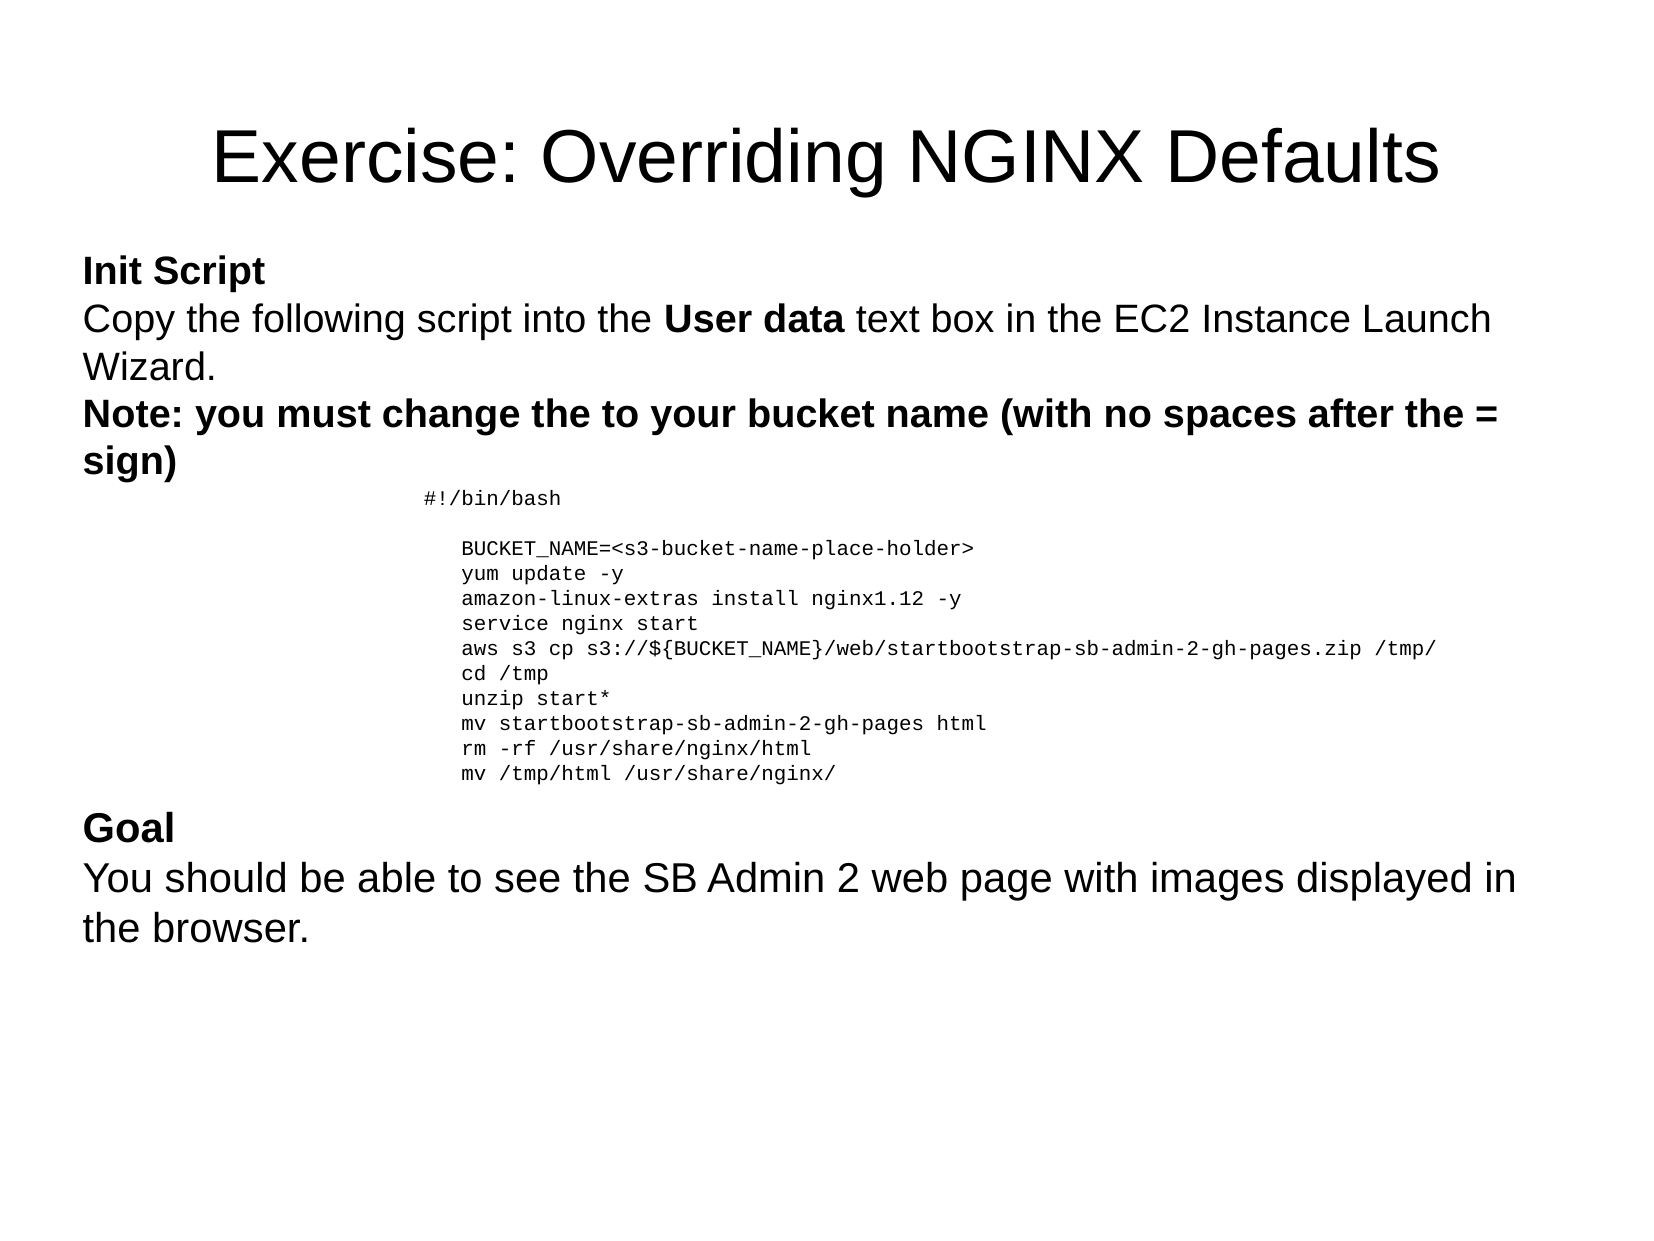

# Exercise: Overriding NGINX Defaults
Init Script
Copy the following script into the User data text box in the EC2 Instance Launch Wizard.
Note: you must change the to your bucket name (with no spaces after the = sign)
#!/bin/bash
 BUCKET_NAME=<s3-bucket-name-place-holder>
 yum update -y
 amazon-linux-extras install nginx1.12 -y
 service nginx start
 aws s3 cp s3://${BUCKET_NAME}/web/startbootstrap-sb-admin-2-gh-pages.zip /tmp/
 cd /tmp
 unzip start*
 mv startbootstrap-sb-admin-2-gh-pages html
 rm -rf /usr/share/nginx/html
 mv /tmp/html /usr/share/nginx/
Goal
You should be able to see the SB Admin 2 web page with images displayed in the browser.